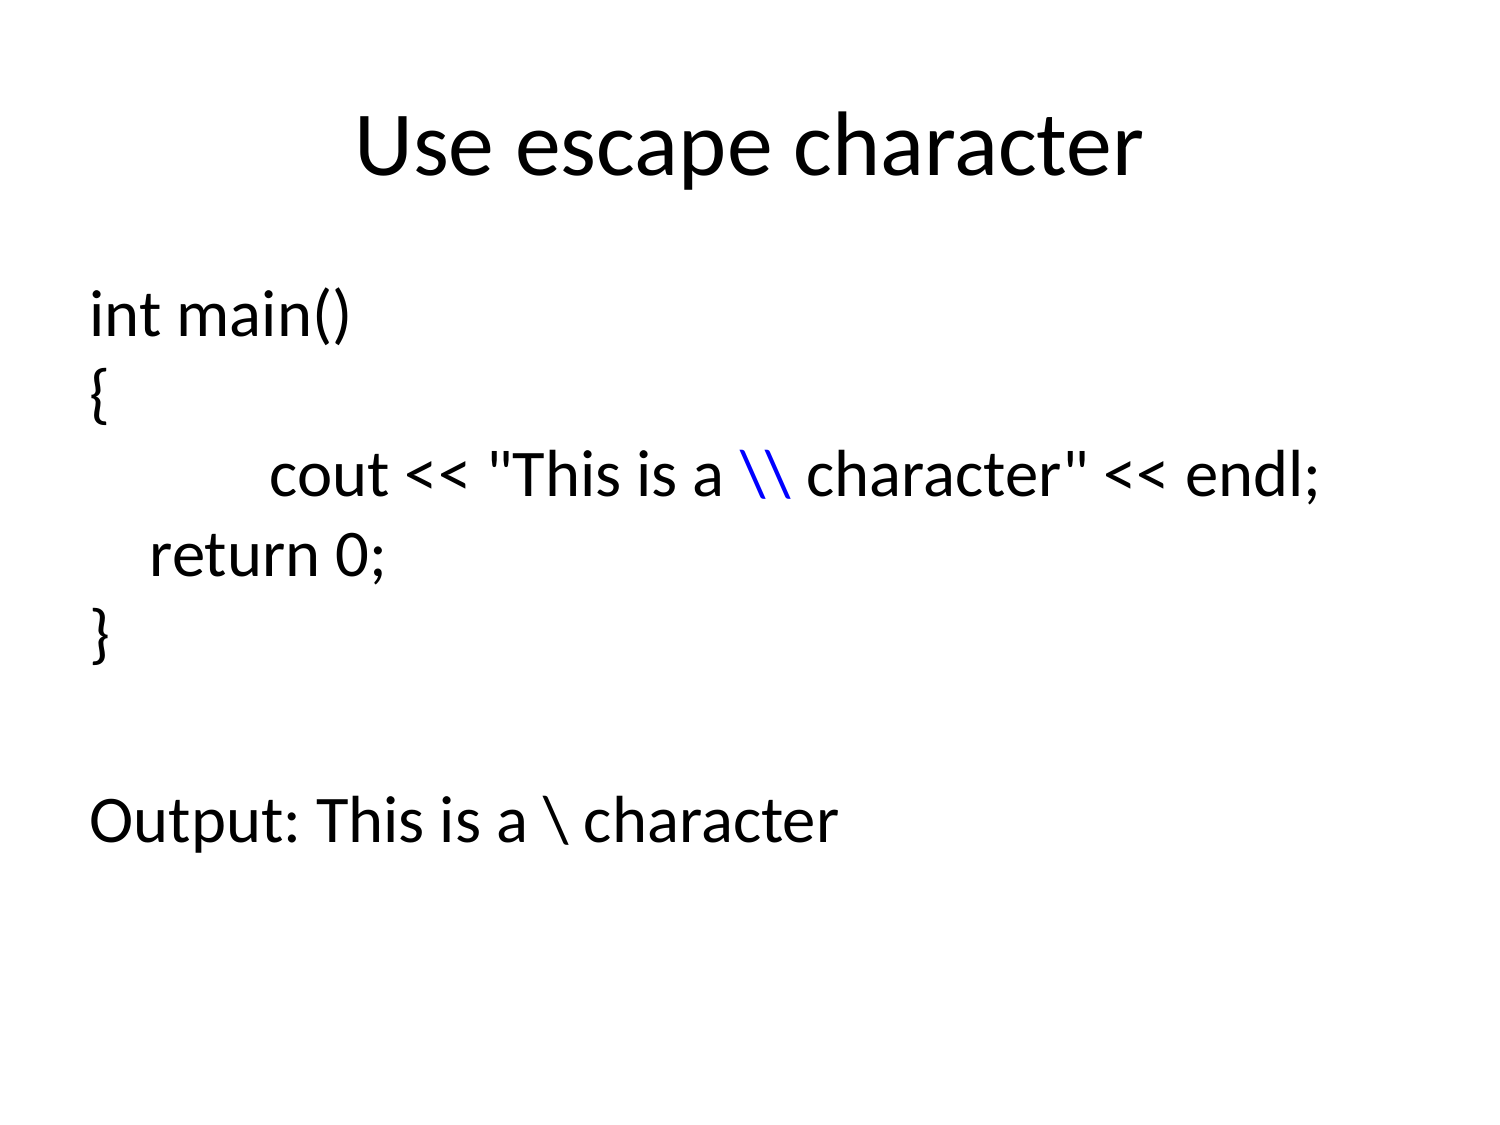

# Use escape character
int main()
{
	 cout << "This is a \\ character" << endl;
 return 0;
}
Output: This is a \ character